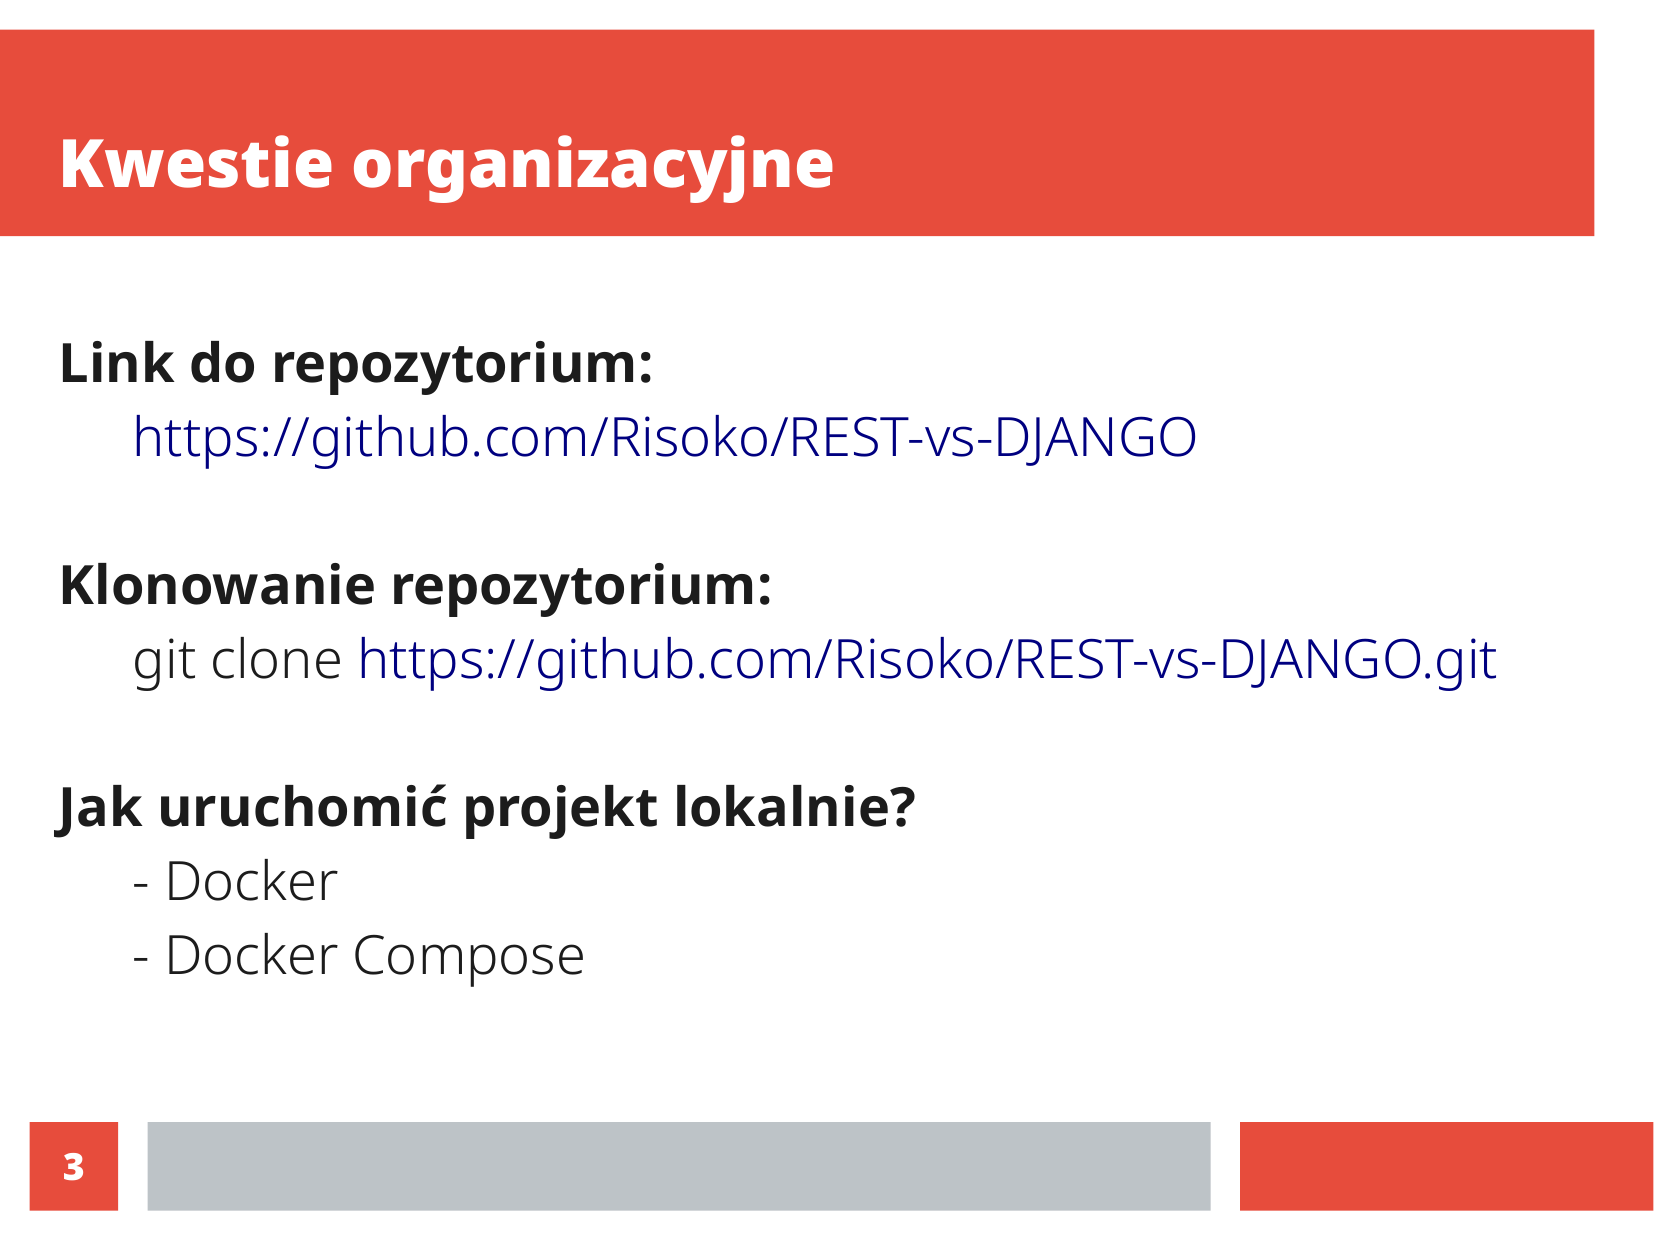

# Kwestie organizacyjne
Link do repozytorium:
	https://github.com/Risoko/REST-vs-DJANGO
Klonowanie repozytorium:
	git clone https://github.com/Risoko/REST-vs-DJANGO.git
Jak uruchomić projekt lokalnie?
	- Docker
	- Docker Compose
3